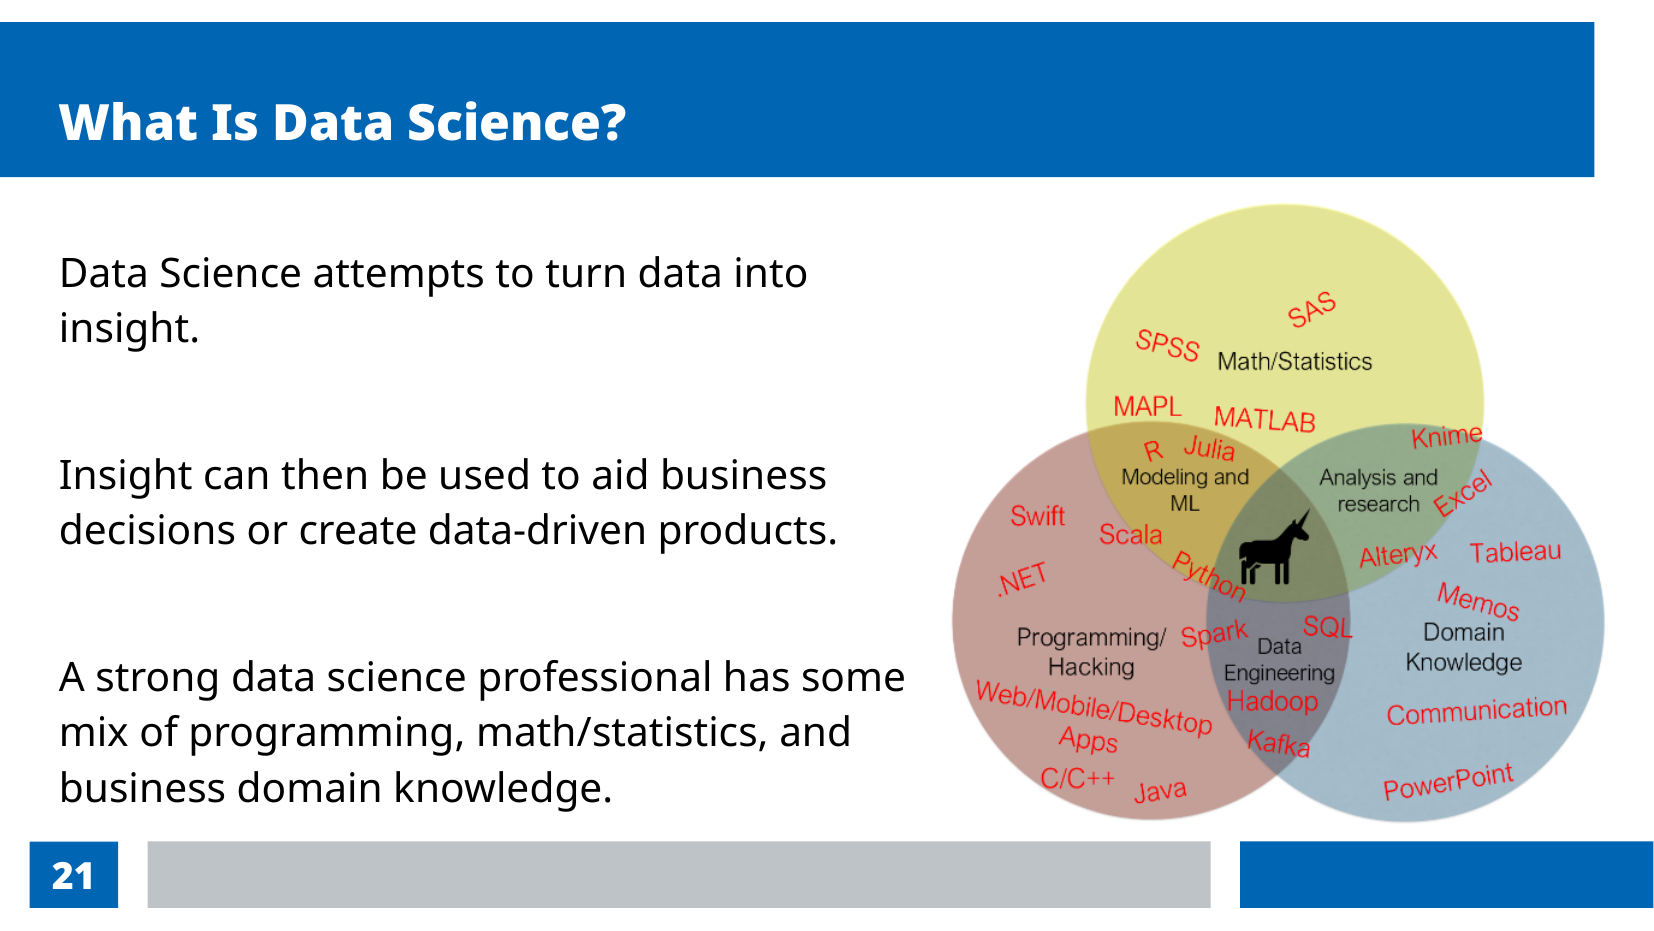

# What Is Data Science?
Data Science attempts to turn data into insight.
Insight can then be used to aid business decisions or create data-driven products.
A strong data science professional has some mix of programming, math/statistics, and business domain knowledge.
21